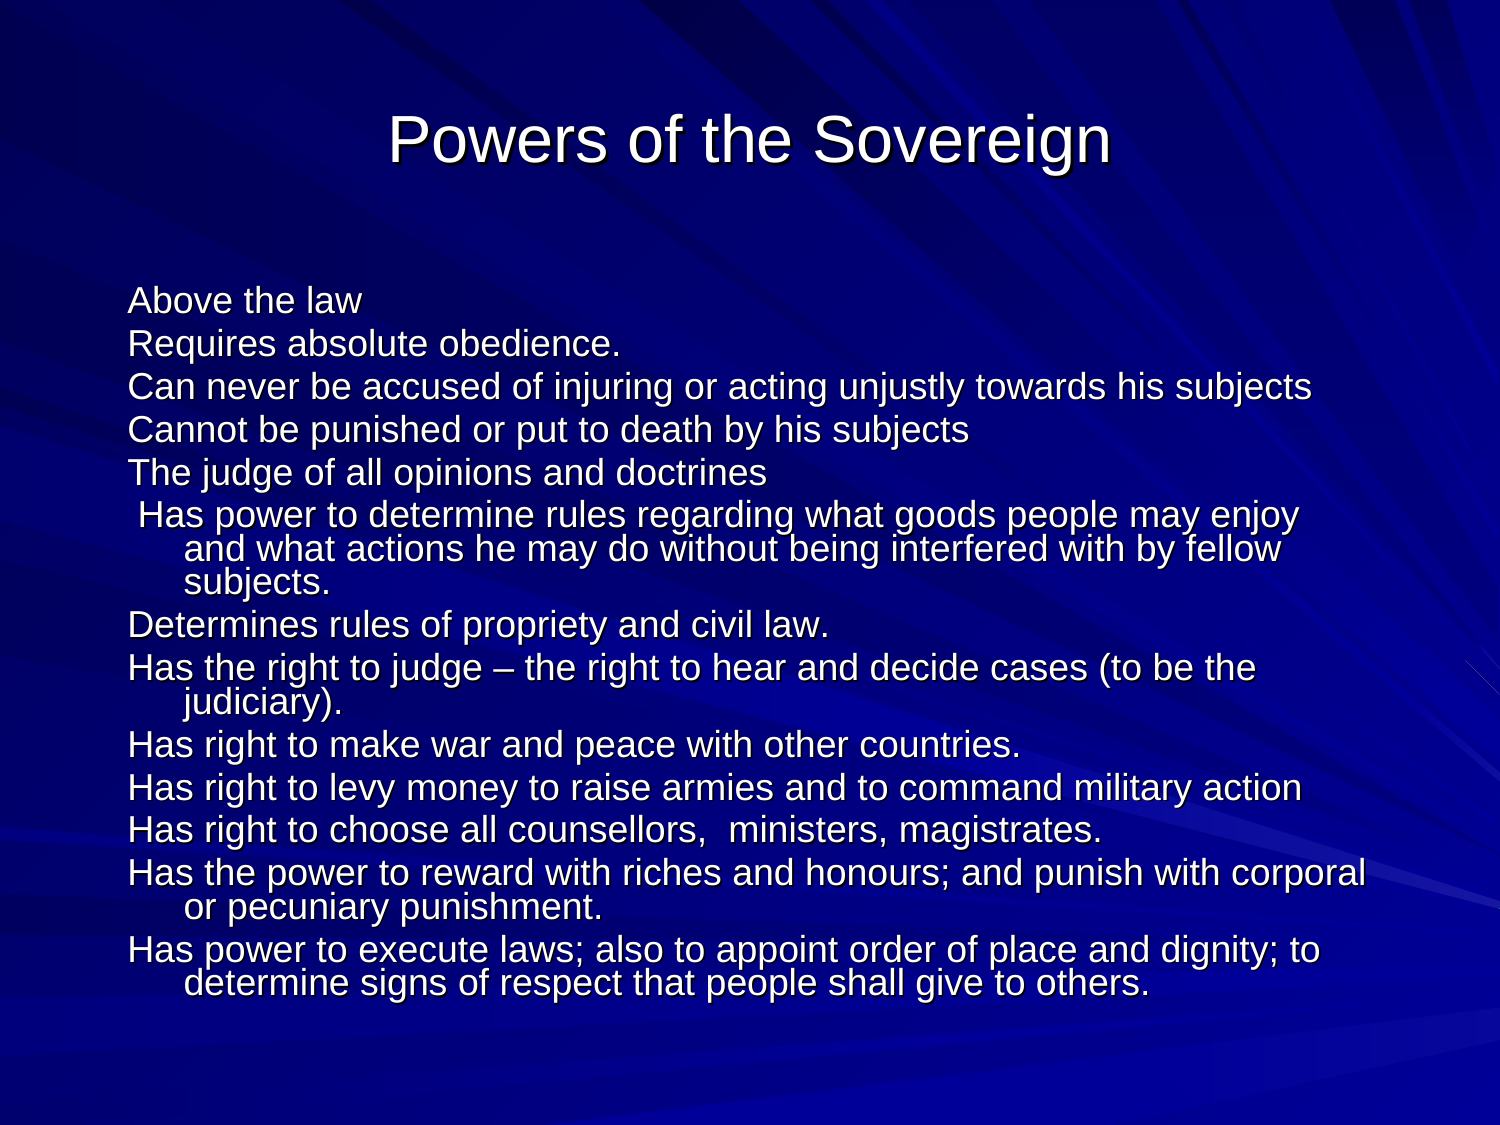

# Powers of the Sovereign
Above the law
Requires absolute obedience.
Can never be accused of injuring or acting unjustly towards his subjects
Cannot be punished or put to death by his subjects
The judge of all opinions and doctrines
 Has power to determine rules regarding what goods people may enjoy and what actions he may do without being interfered with by fellow subjects.
Determines rules of propriety and civil law.
Has the right to judge – the right to hear and decide cases (to be the judiciary).
Has right to make war and peace with other countries.
Has right to levy money to raise armies and to command military action
Has right to choose all counsellors, ministers, magistrates.
Has the power to reward with riches and honours; and punish with corporal or pecuniary punishment.
Has power to execute laws; also to appoint order of place and dignity; to determine signs of respect that people shall give to others.